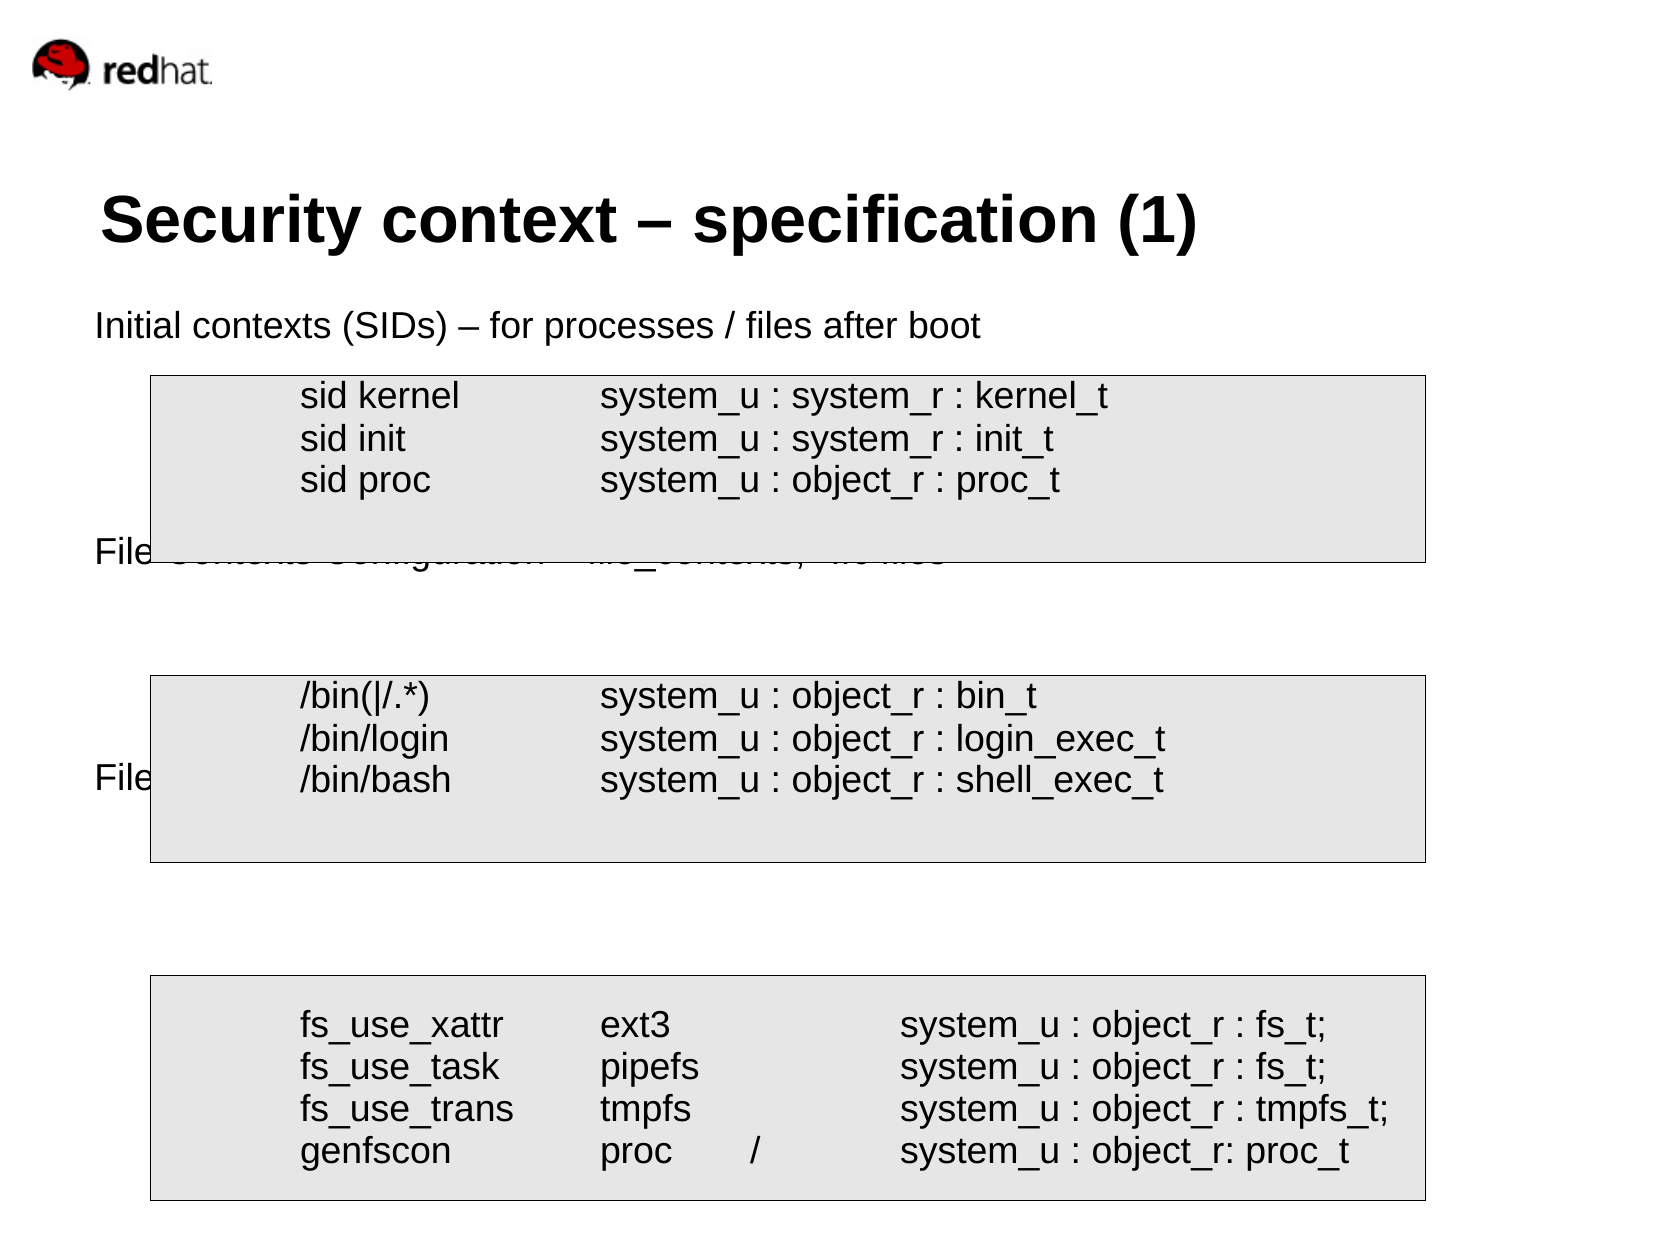

# Security context – specification (1)
Initial contexts (SIDs) – for processes / files after boot
File Contexts Configuration – file_contexts, *.fc files
Filesystem Labeling Behaviors & Genfs Contexts
		sid kernel 	system_u : system_r : kernel_t
		sid init	 	system_u : system_r : init_t
		sid proc 	system_u : object_r : proc_t
		/bin(|/.*)		system_u : object_r : bin_t
		/bin/login		system_u : object_r : login_exec_t
		/bin/bash	system_u : object_r : shell_exec_t
		fs_use_xattr 	ext3 		system_u : object_r : fs_t;
		fs_use_task 	pipefs 		system_u : object_r : fs_t;
		fs_use_trans 	tmpfs 		system_u : object_r : tmpfs_t;
		genfscon 	proc 	/	system_u : object_r: proc_t